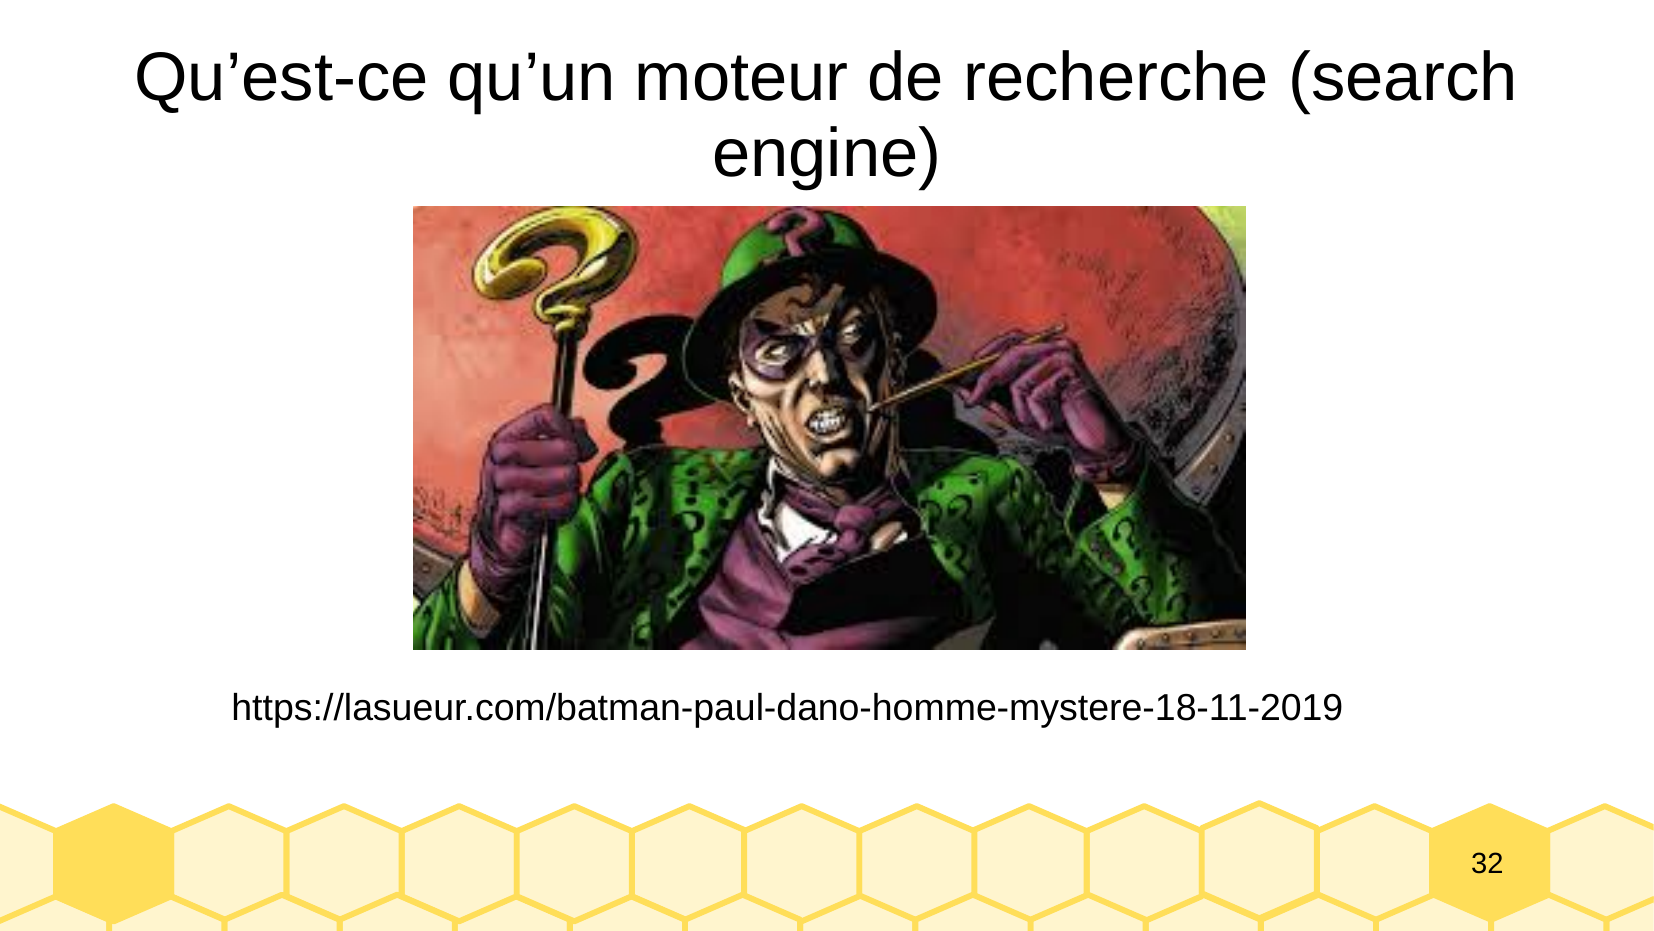

# Qu’est-ce qu’un moteur de recherche (search engine)
https://lasueur.com/batman-paul-dano-homme-mystere-18-11-2019